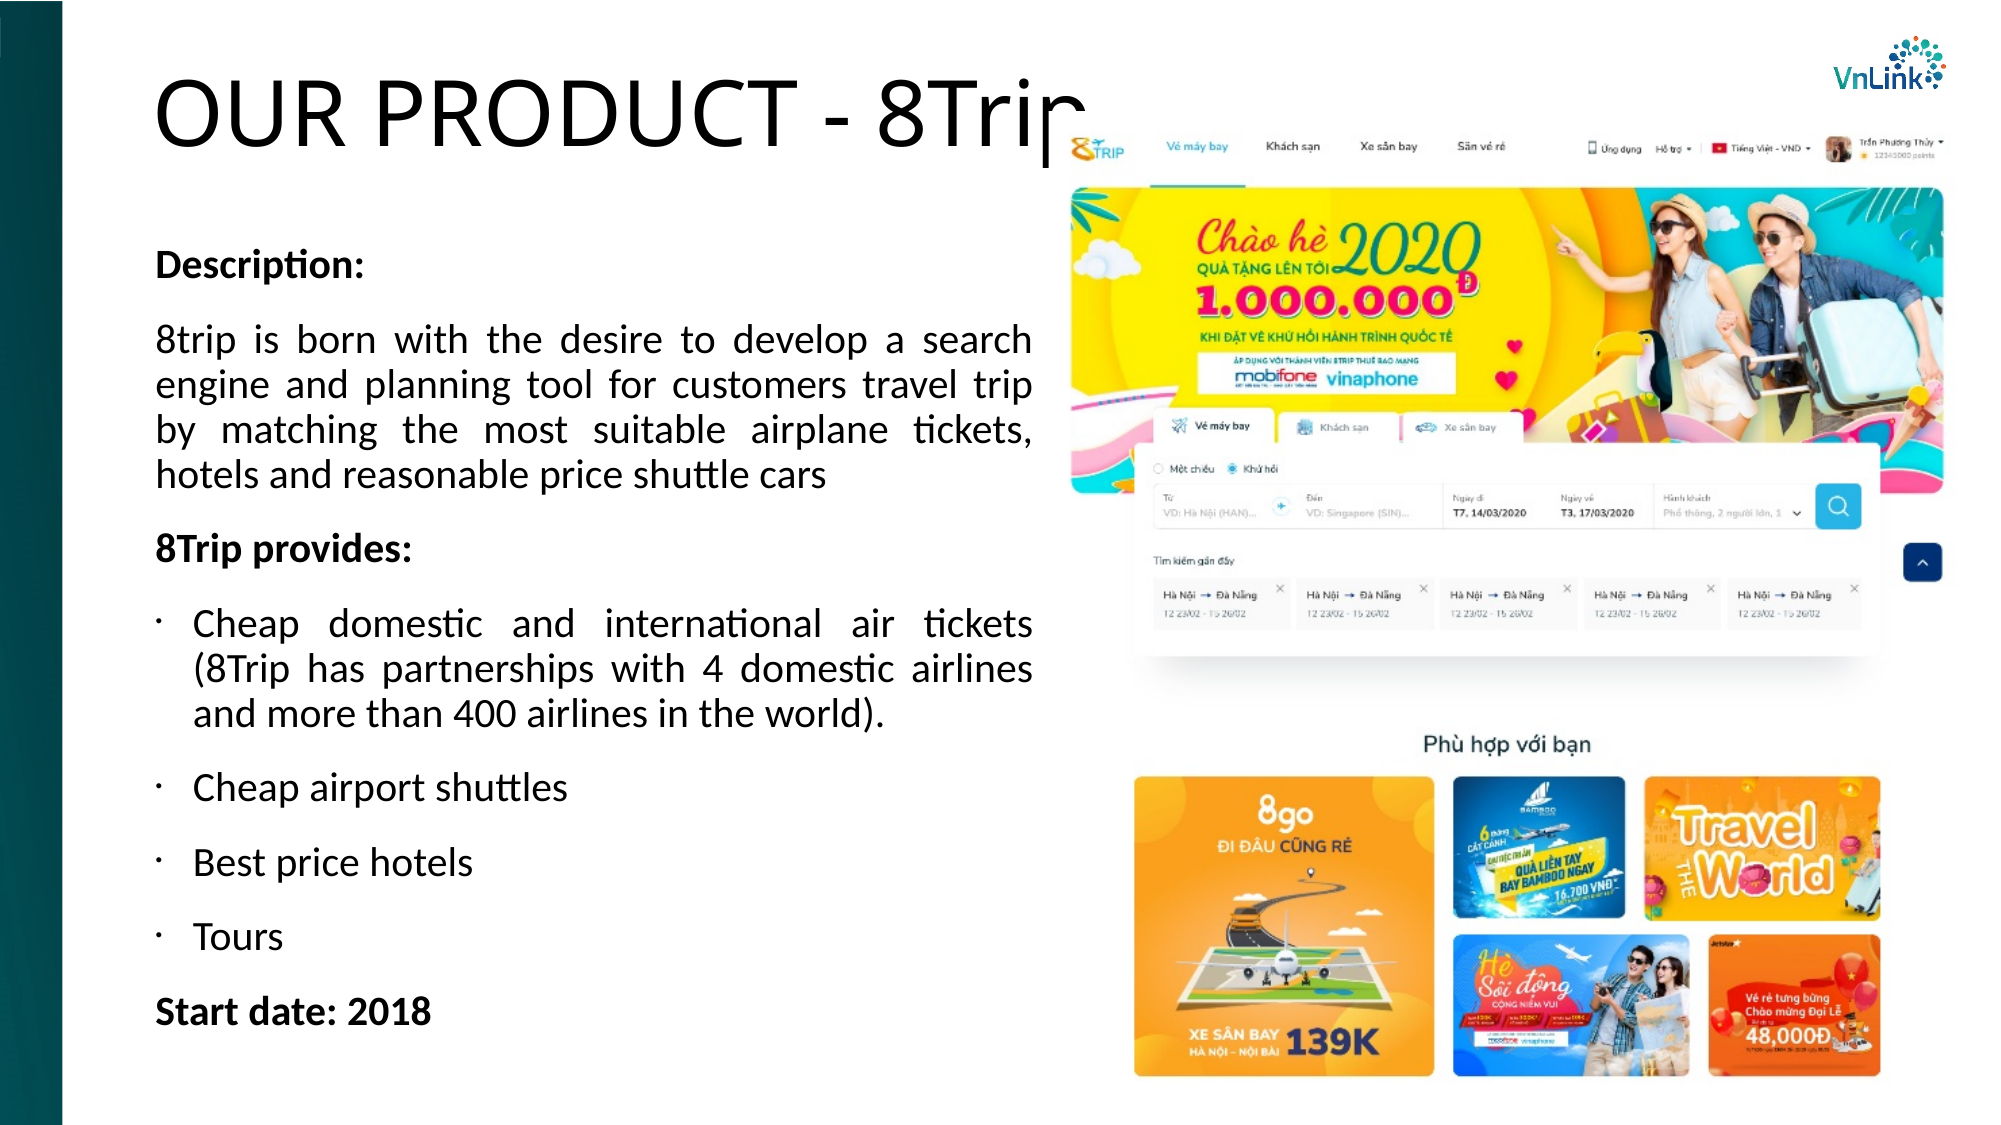

# OUR PRODUCT - 8Trip
Description:
8trip is born with the desire to develop a search engine and planning tool for customers travel trip by matching the most suitable airplane tickets, hotels and reasonable price shuttle cars
8Trip provides:
Cheap domestic and international air tickets (8Trip has partnerships with 4 domestic airlines and more than 400 airlines in the world).
Cheap airport shuttles
Best price hotels
Tours
Start date: 2018